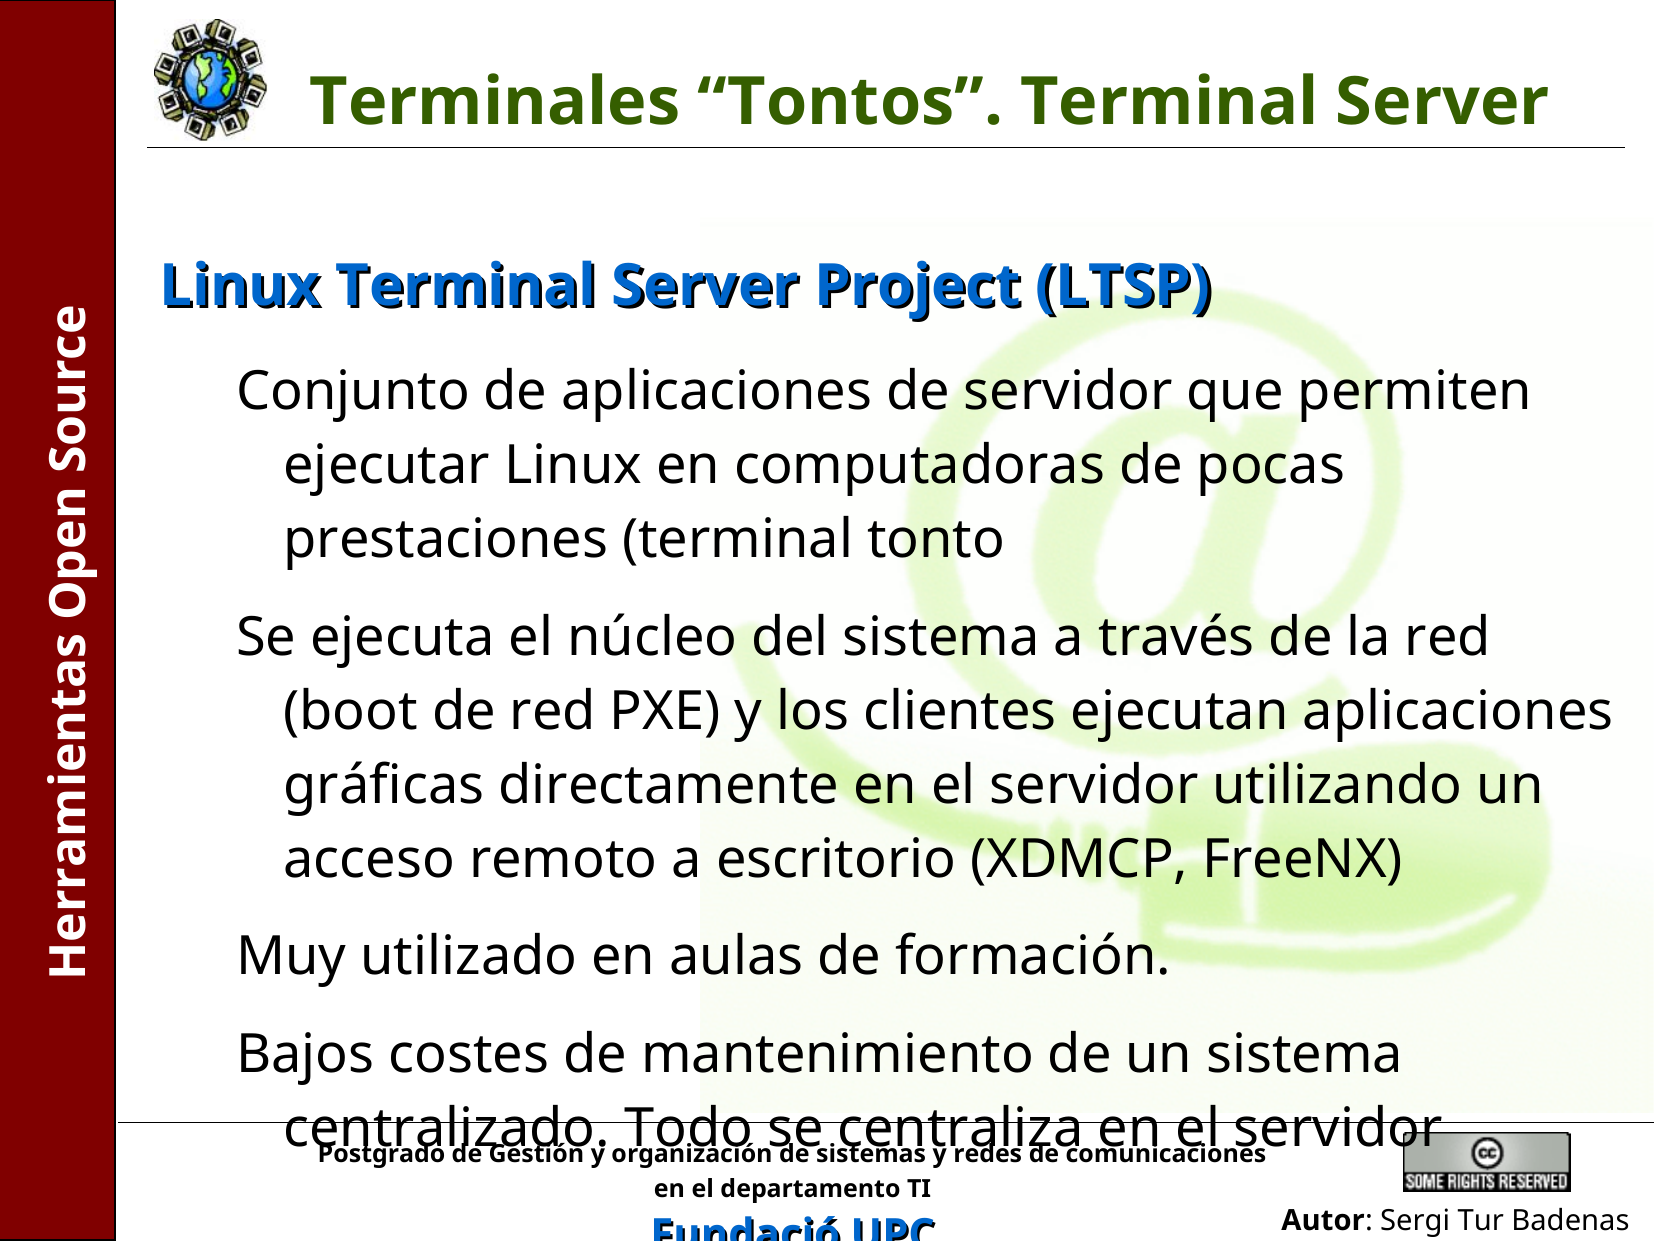

# Terminales “Tontos”. Terminal Server
Linux Terminal Server Project (LTSP)
Conjunto de aplicaciones de servidor que permiten ejecutar Linux en computadoras de pocas prestaciones (terminal tonto
Se ejecuta el núcleo del sistema a través de la red (boot de red PXE) y los clientes ejecutan aplicaciones gráficas directamente en el servidor utilizando un acceso remoto a escritorio (XDMCP, FreeNX)
Muy utilizado en aulas de formación.
Bajos costes de mantenimiento de un sistema centralizado. Todo se centraliza en el servidor